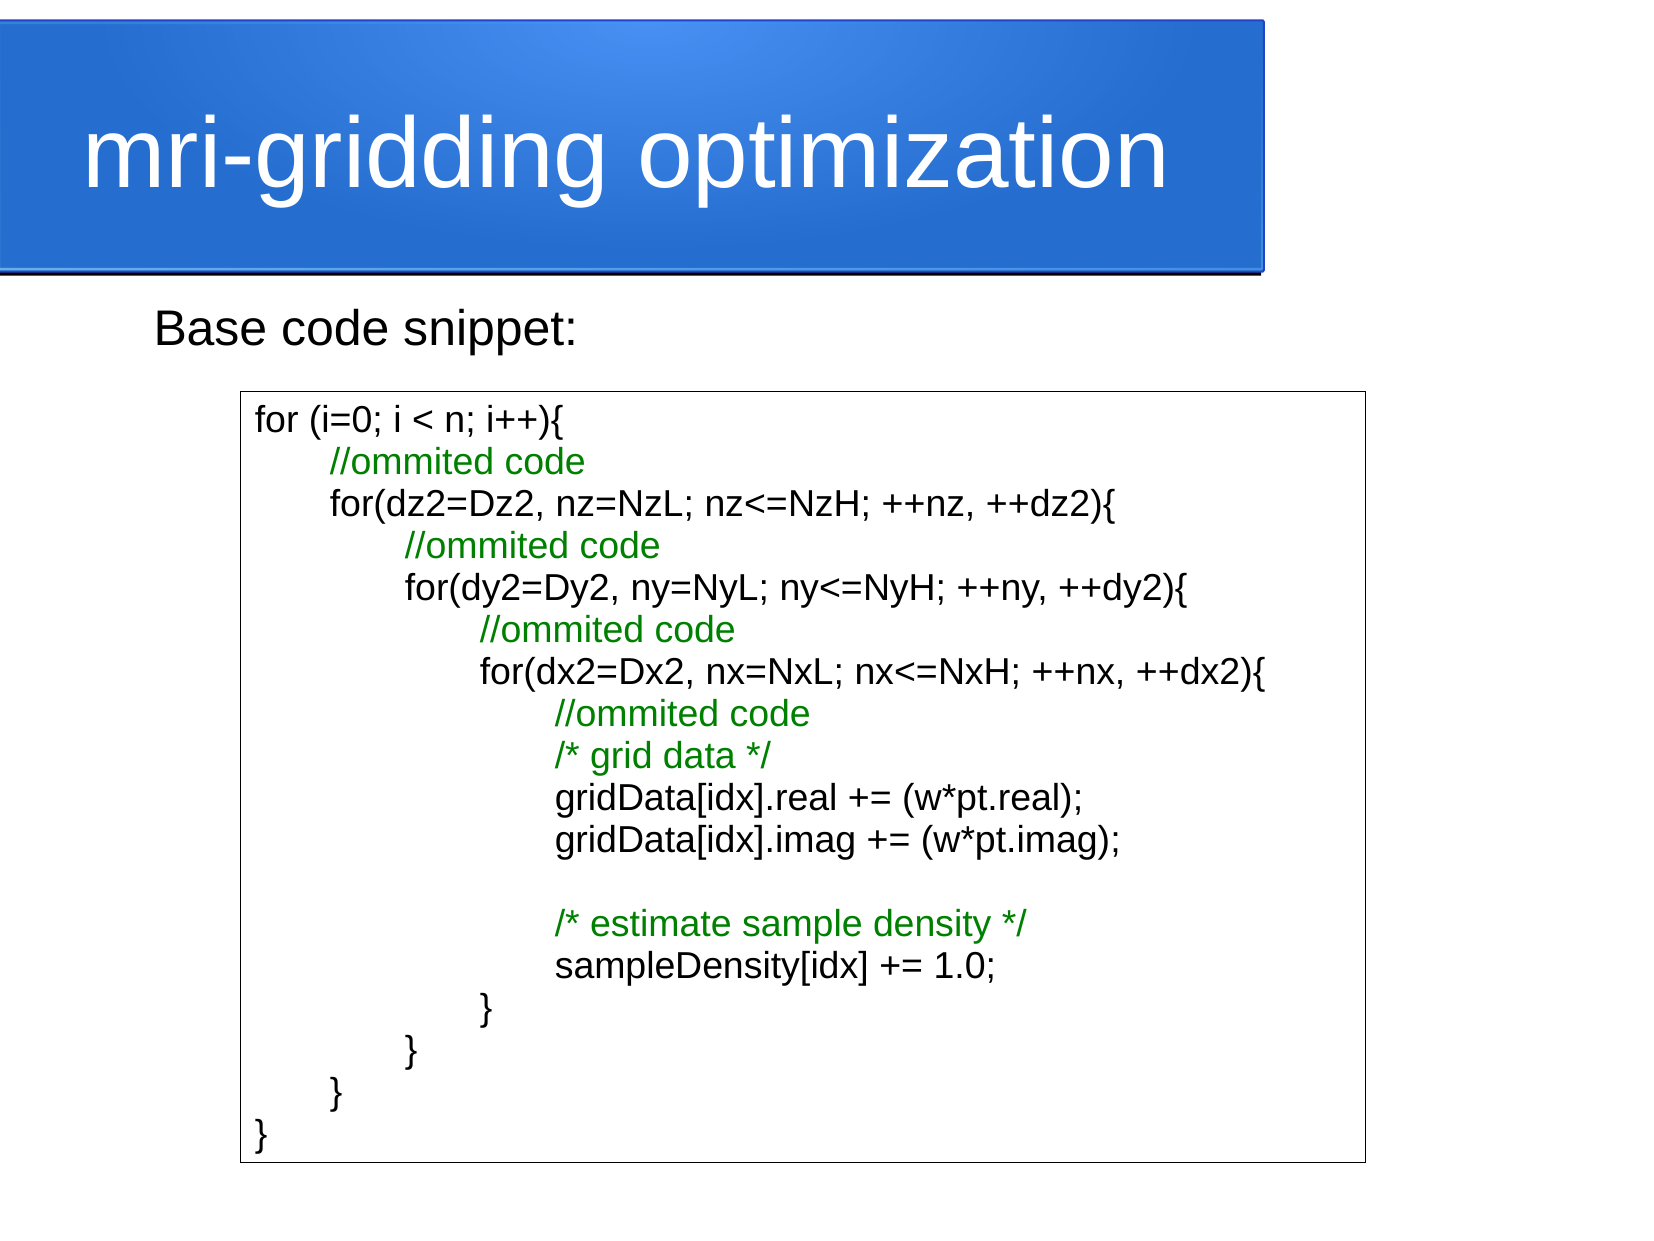

# mri-gridding optimization
Base code snippet:
for (i=0; i < n; i++){
	//ommited code
	for(dz2=Dz2, nz=NzL; nz<=NzH; ++nz, ++dz2){
		//ommited code
		for(dy2=Dy2, ny=NyL; ny<=NyH; ++ny, ++dy2){
			//ommited code
			for(dx2=Dx2, nx=NxL; nx<=NxH; ++nx, ++dx2){
				//ommited code
 				/* grid data */
				gridData[idx].real += (w*pt.real);
				gridData[idx].imag += (w*pt.imag);
				/* estimate sample density */
				sampleDensity[idx] += 1.0;
			}
		}
	}
}